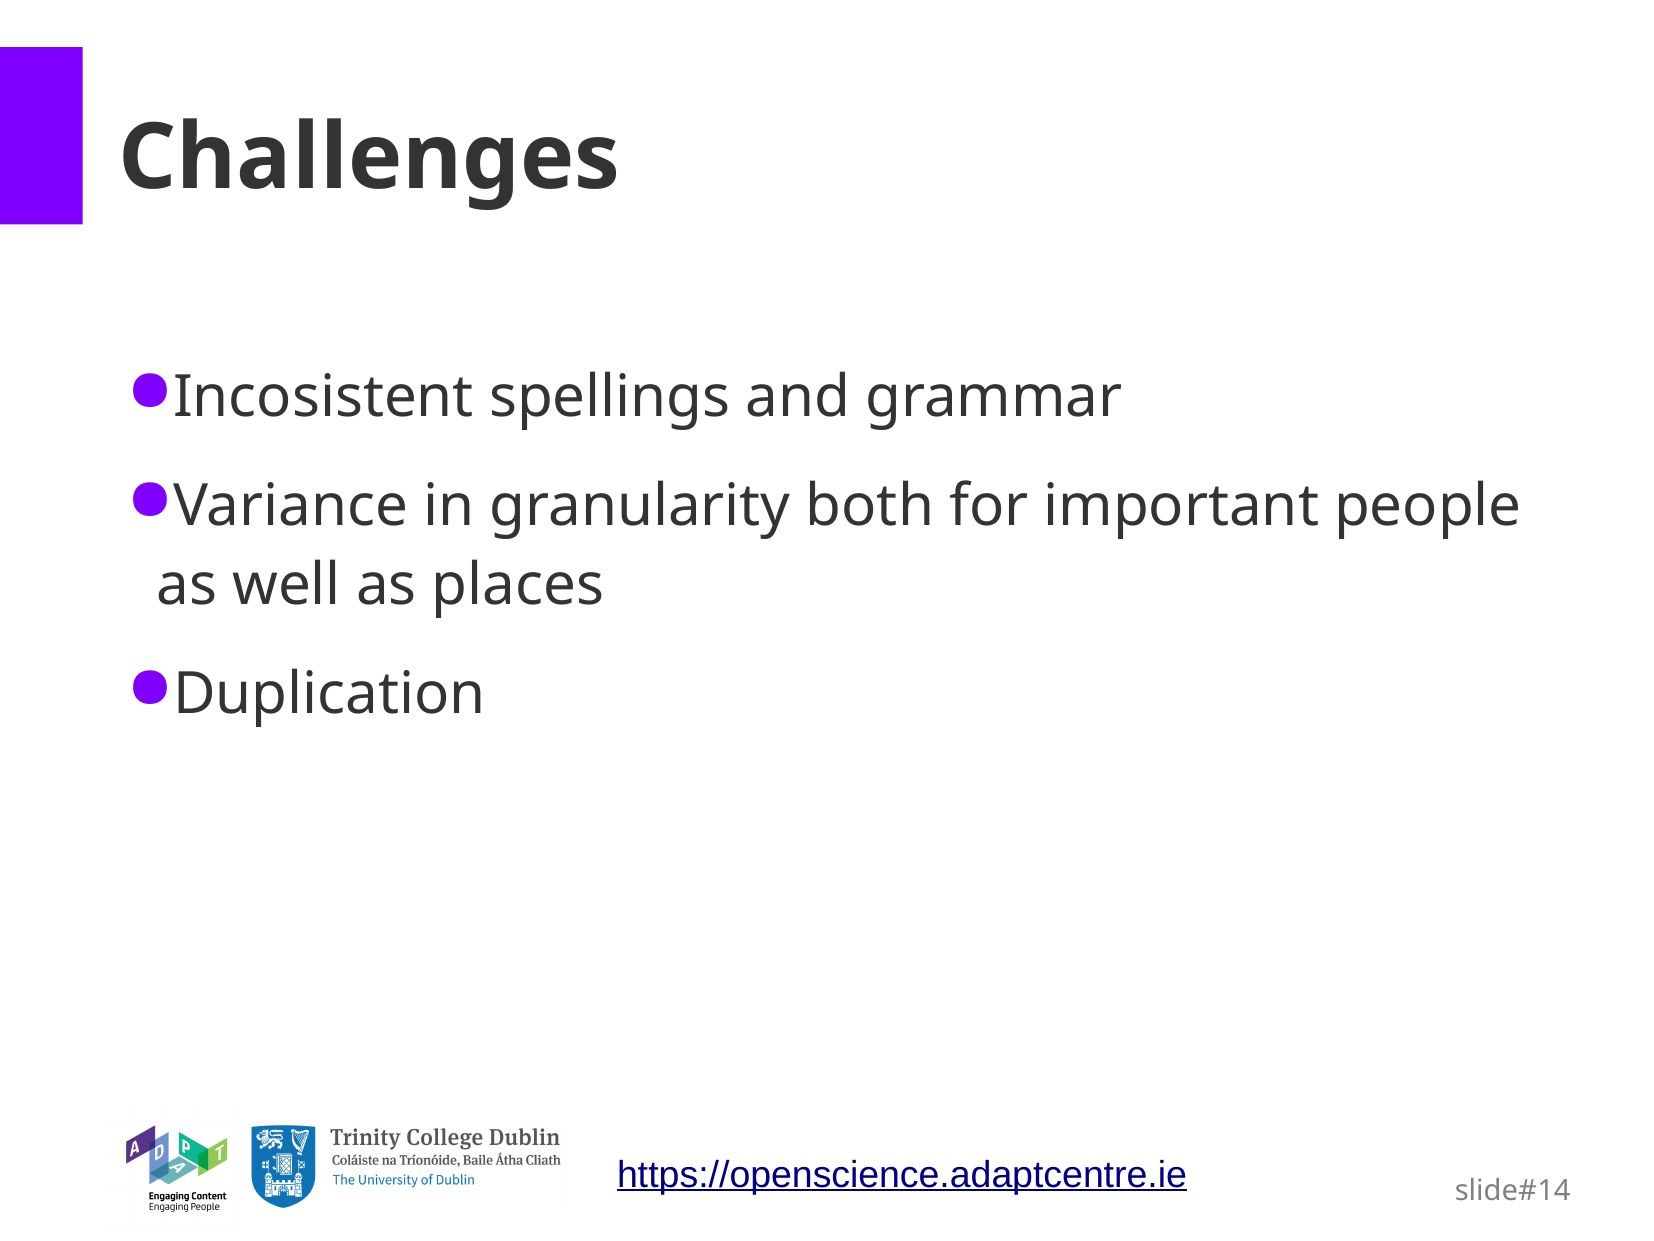

# Challenges
Incosistent spellings and grammar
Variance in granularity both for important people as well as places
Duplication
14